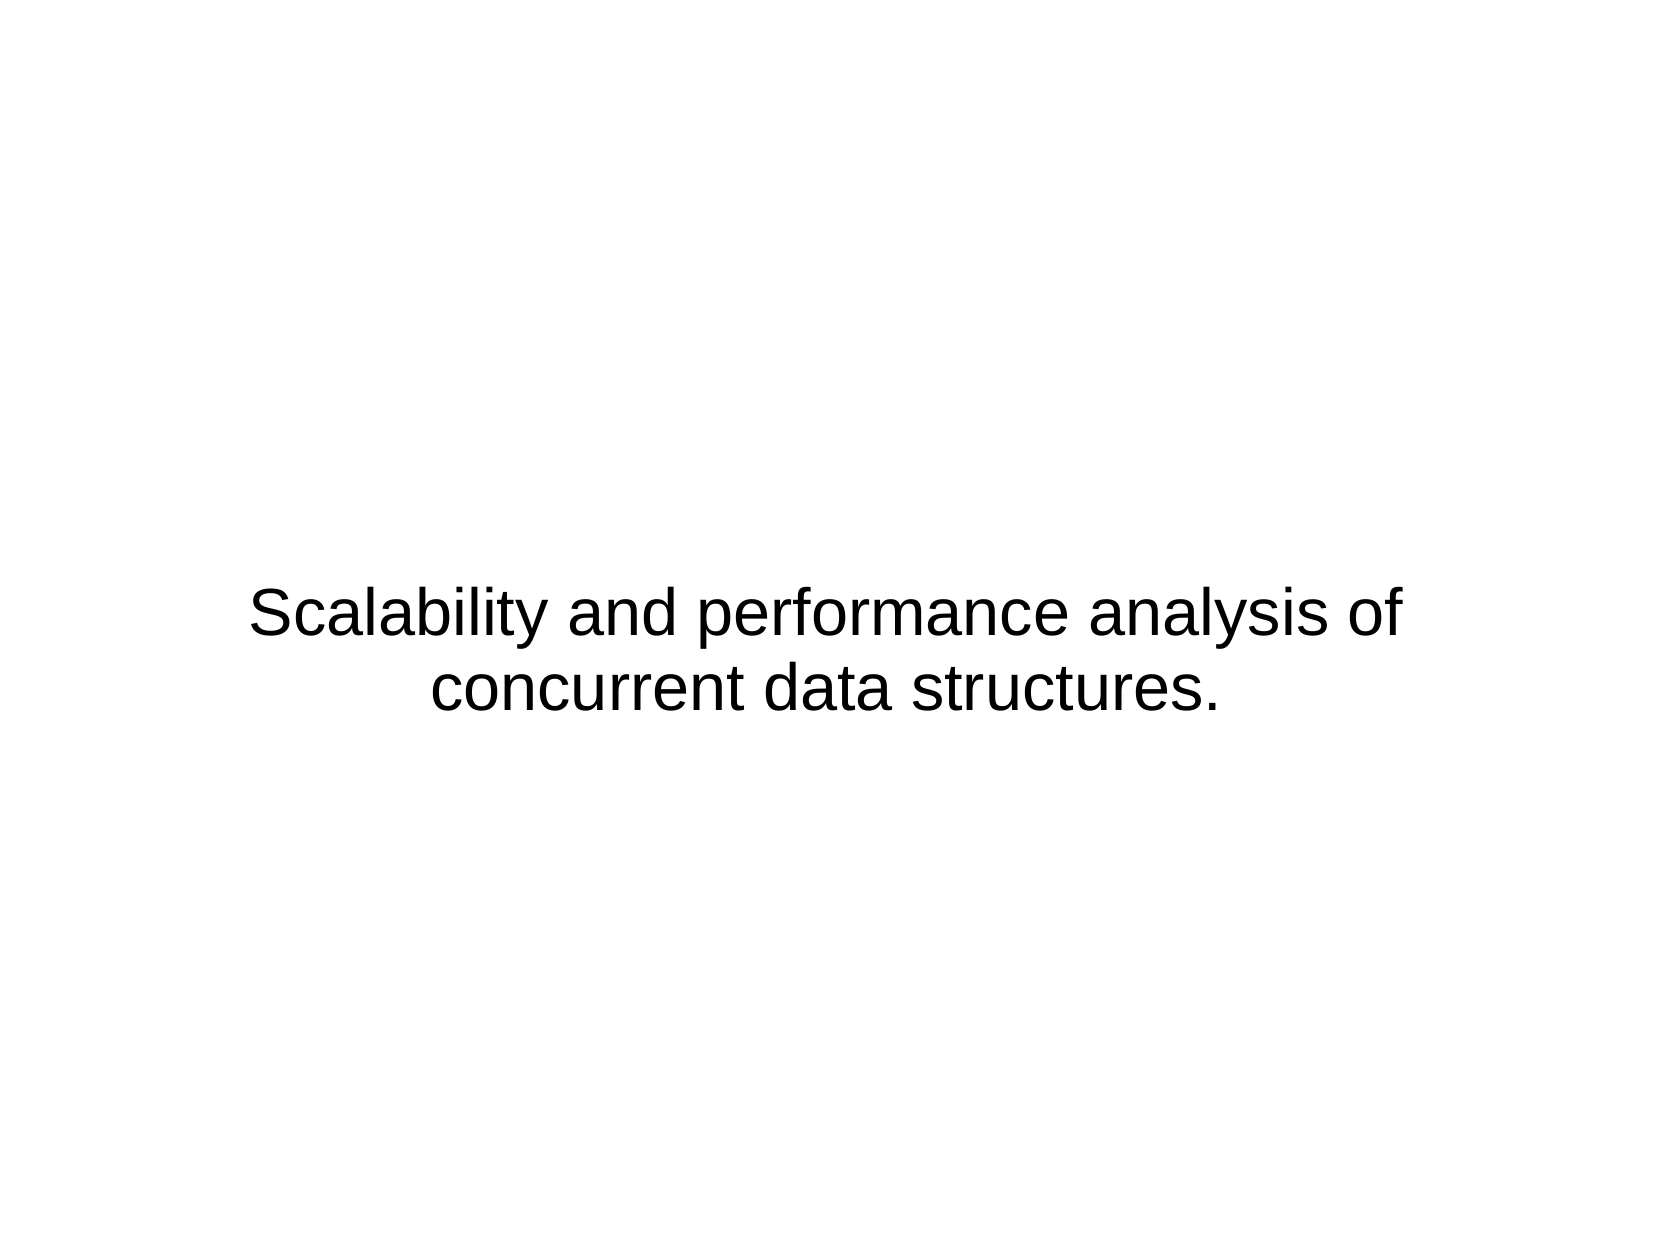

#
Scalability and performance analysis of concurrent data structures.